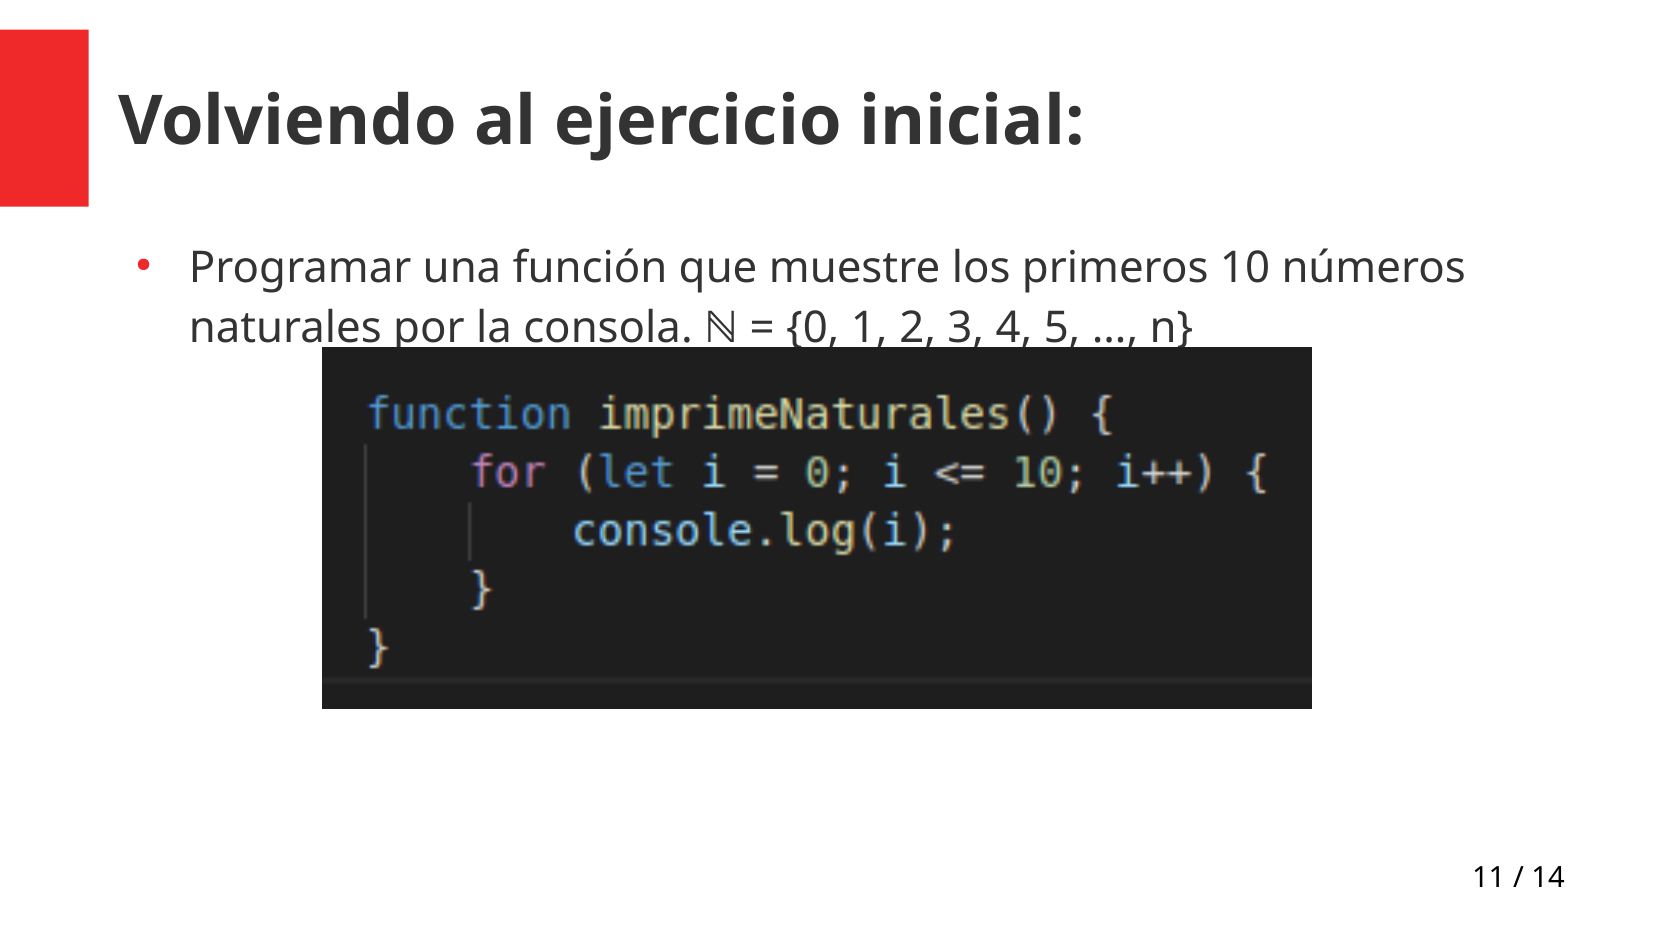

# Volviendo al ejercicio inicial:
Programar una función que muestre los primeros 10 números naturales por la consola. ℕ = {0, 1, 2, 3, 4, 5, …, n}
11